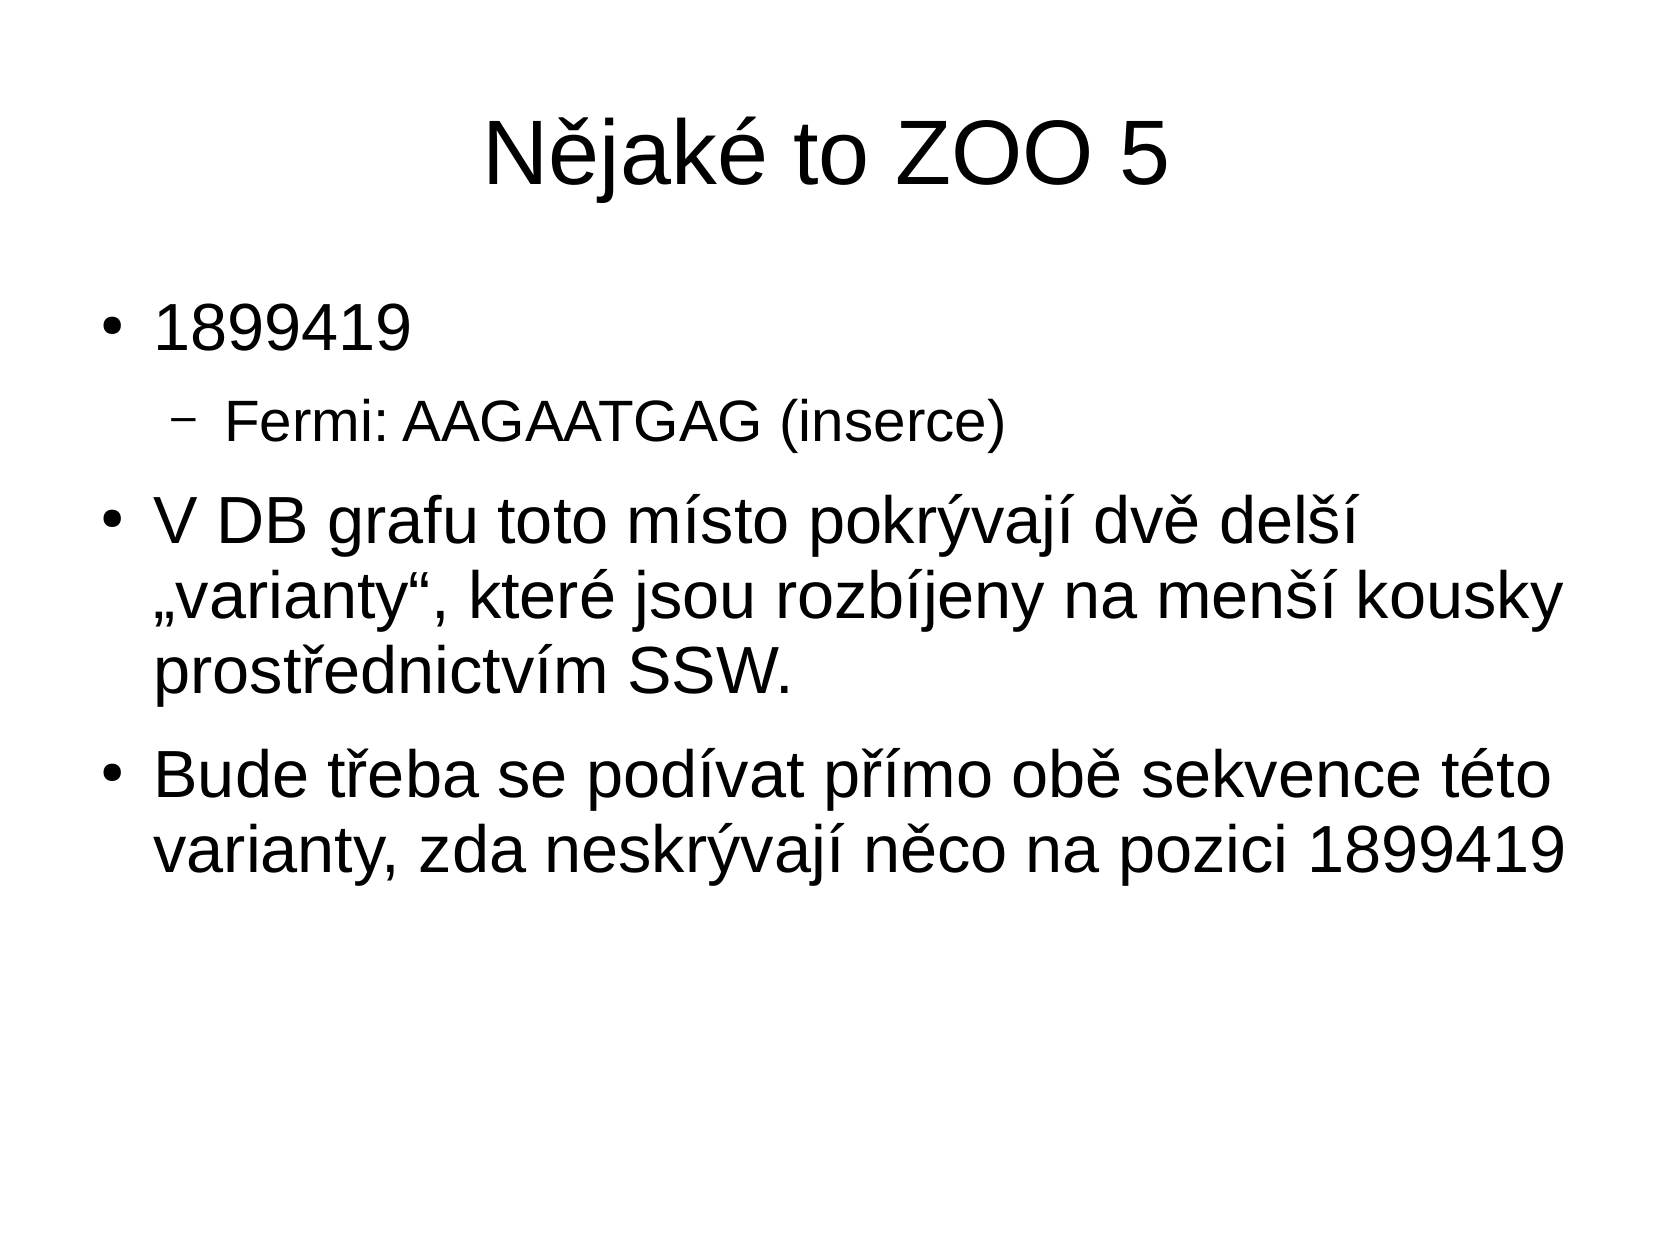

# Nějaké to ZOO 5
1899419
Fermi: AAGAATGAG (inserce)
V DB grafu toto místo pokrývají dvě delší „varianty“, které jsou rozbíjeny na menší kousky prostřednictvím SSW.
Bude třeba se podívat přímo obě sekvence této varianty, zda neskrývají něco na pozici 1899419